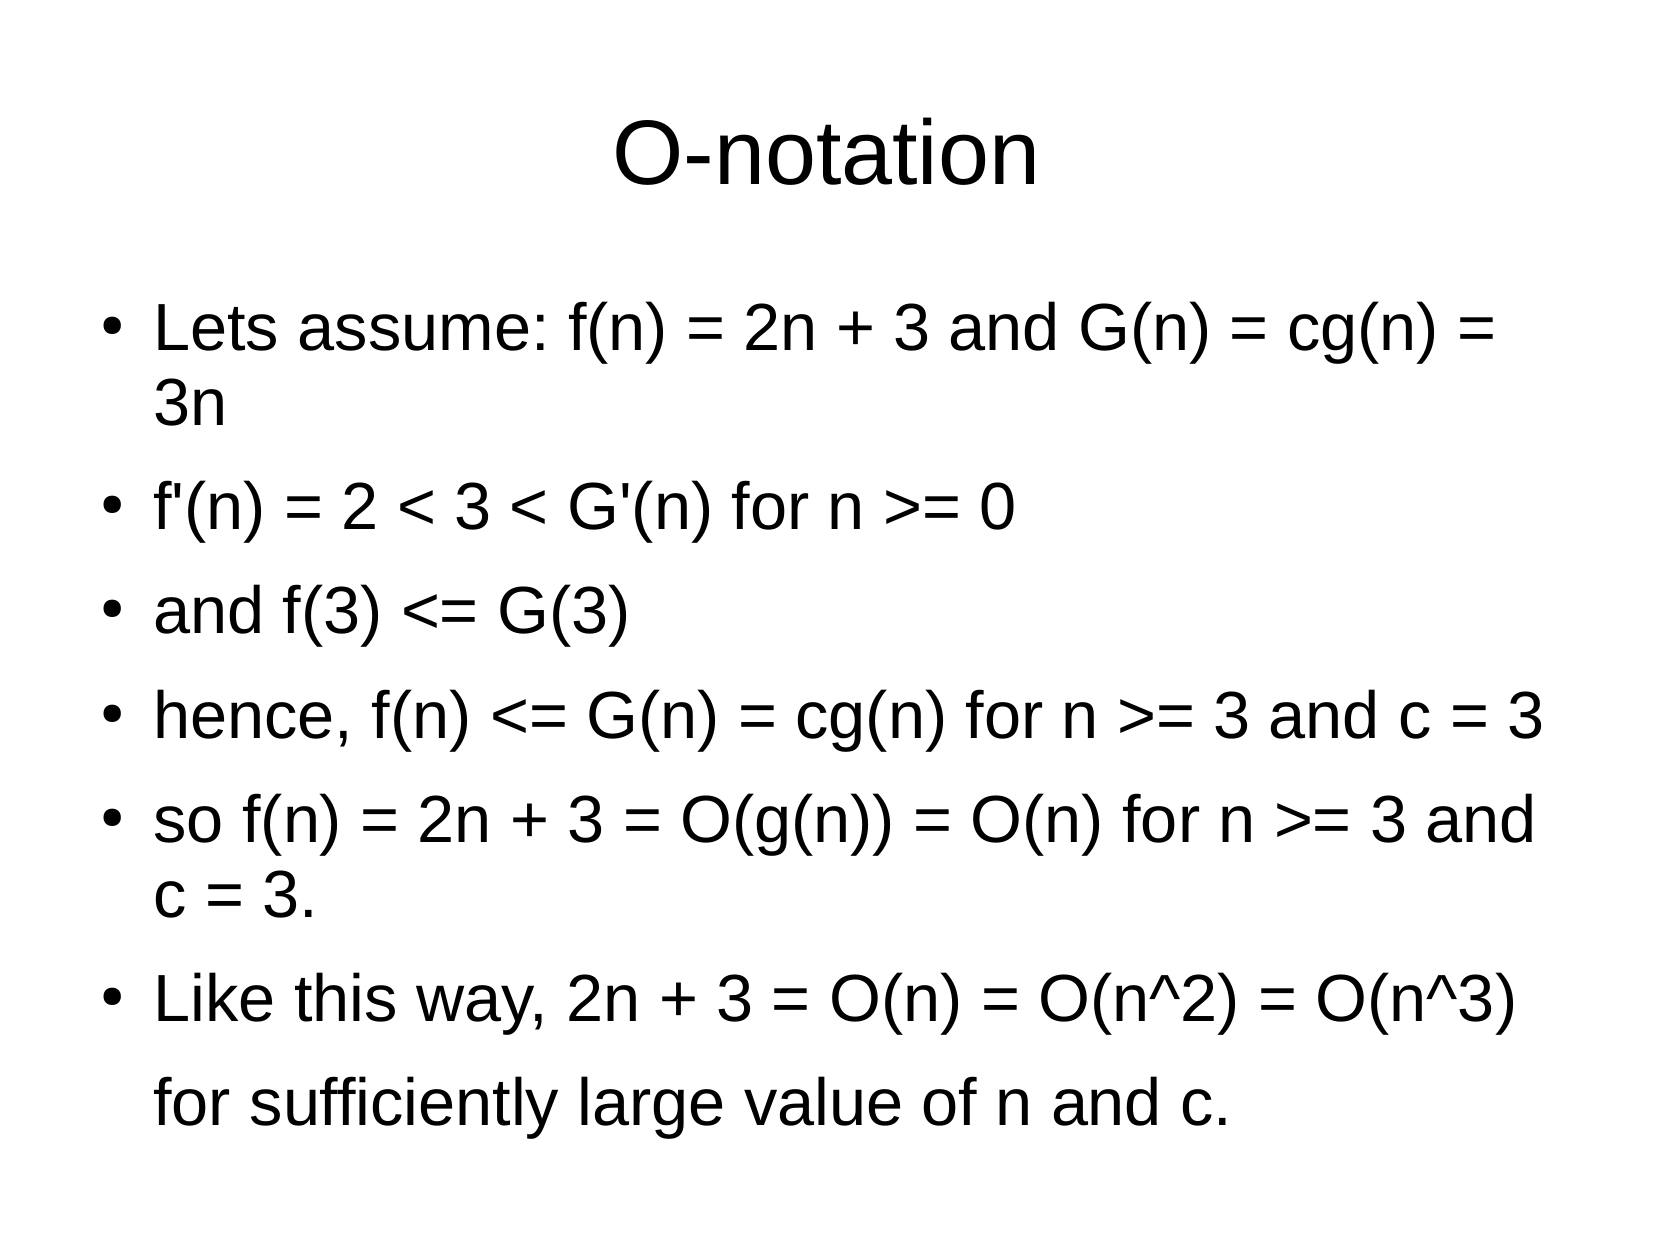

# O-notation
Lets assume: f(n) = 2n + 3 and G(n) = cg(n) = 3n
f'(n) = 2 < 3 < G'(n) for n >= 0
and f(3) <= G(3)
hence, f(n) <= G(n) = cg(n) for n >= 3 and c = 3
so f(n) = 2n + 3 = O(g(n)) = O(n) for n >= 3 and c = 3.
Like this way, 2n + 3 = O(n) = O(n^2) = O(n^3)
for sufficiently large value of n and c.